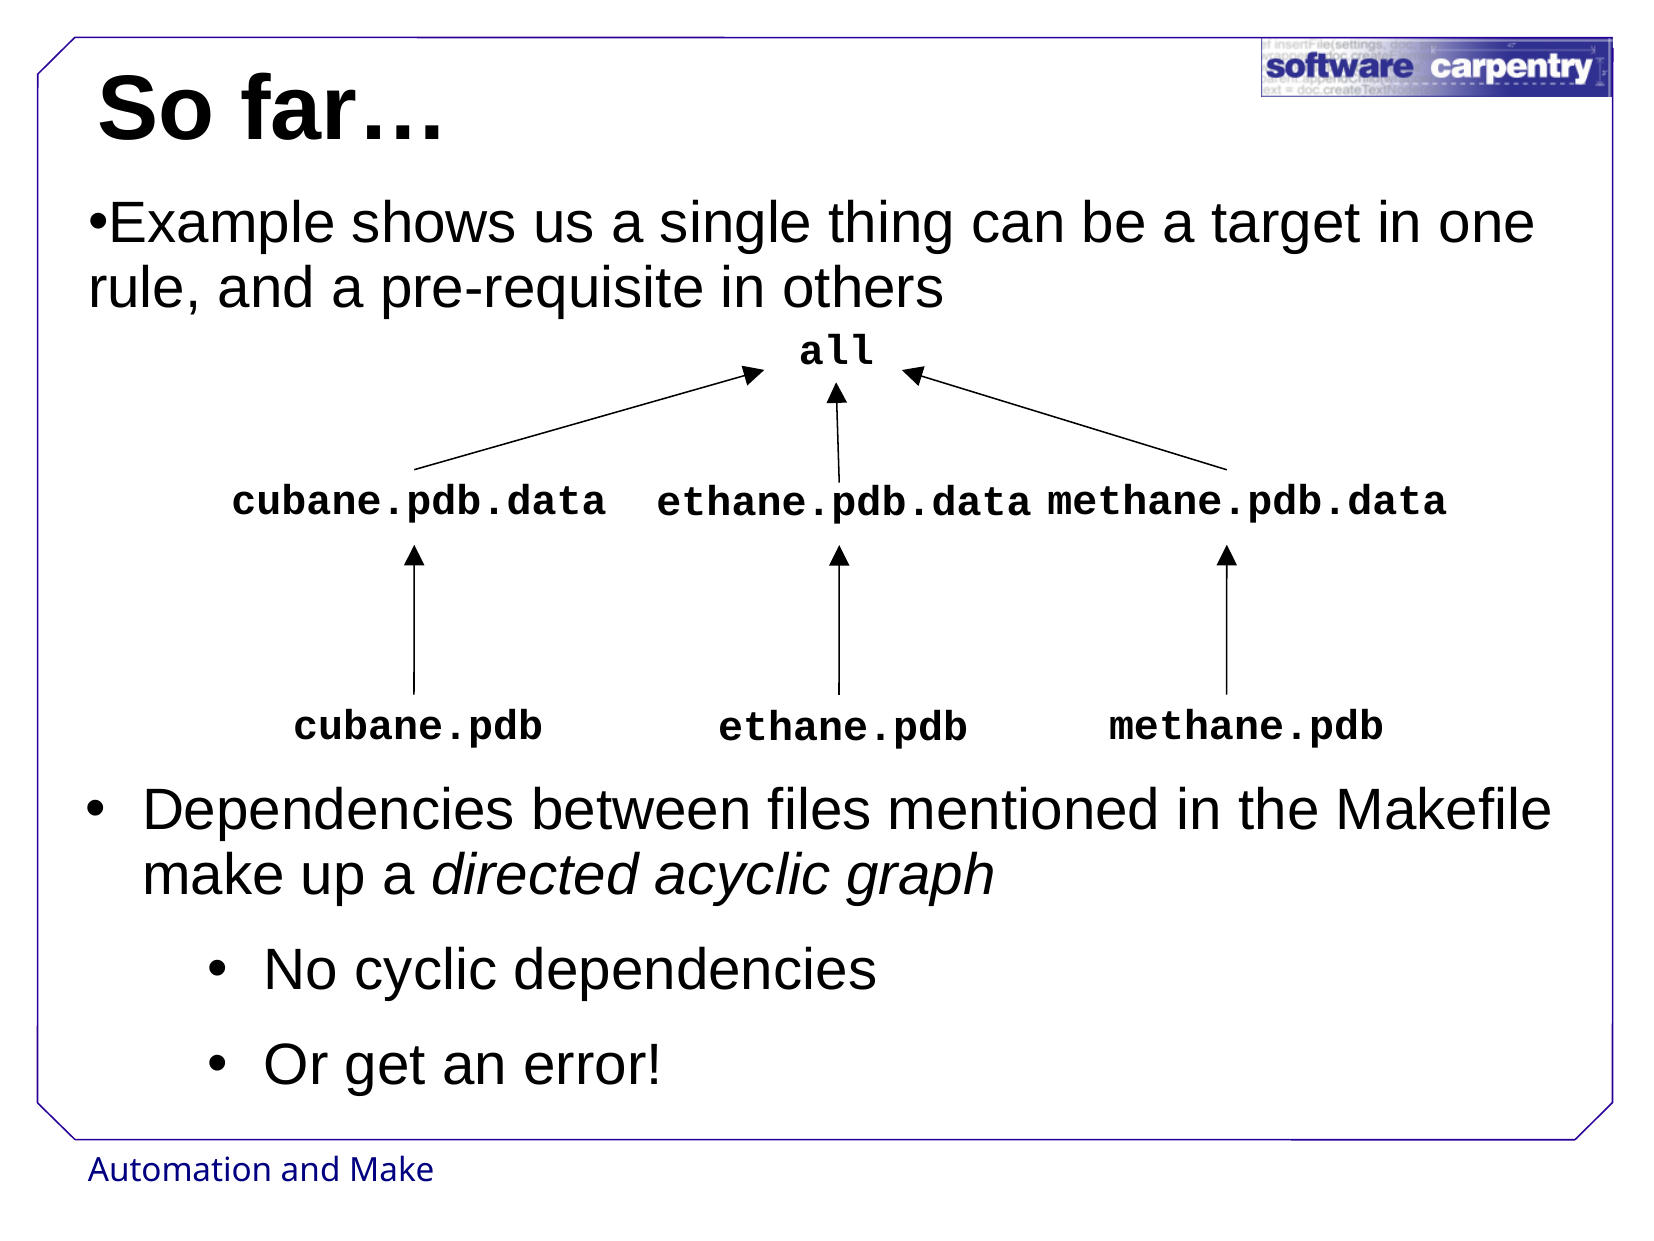

# So far…
Example shows us a single thing can be a target in one rule, and a pre-requisite in others
all
cubane.pdb.data
methane.pdb.data
ethane.pdb.data
cubane.pdb
methane.pdb
ethane.pdb
Dependencies between files mentioned in the Makefile make up a directed acyclic graph
No cyclic dependencies
Or get an error!